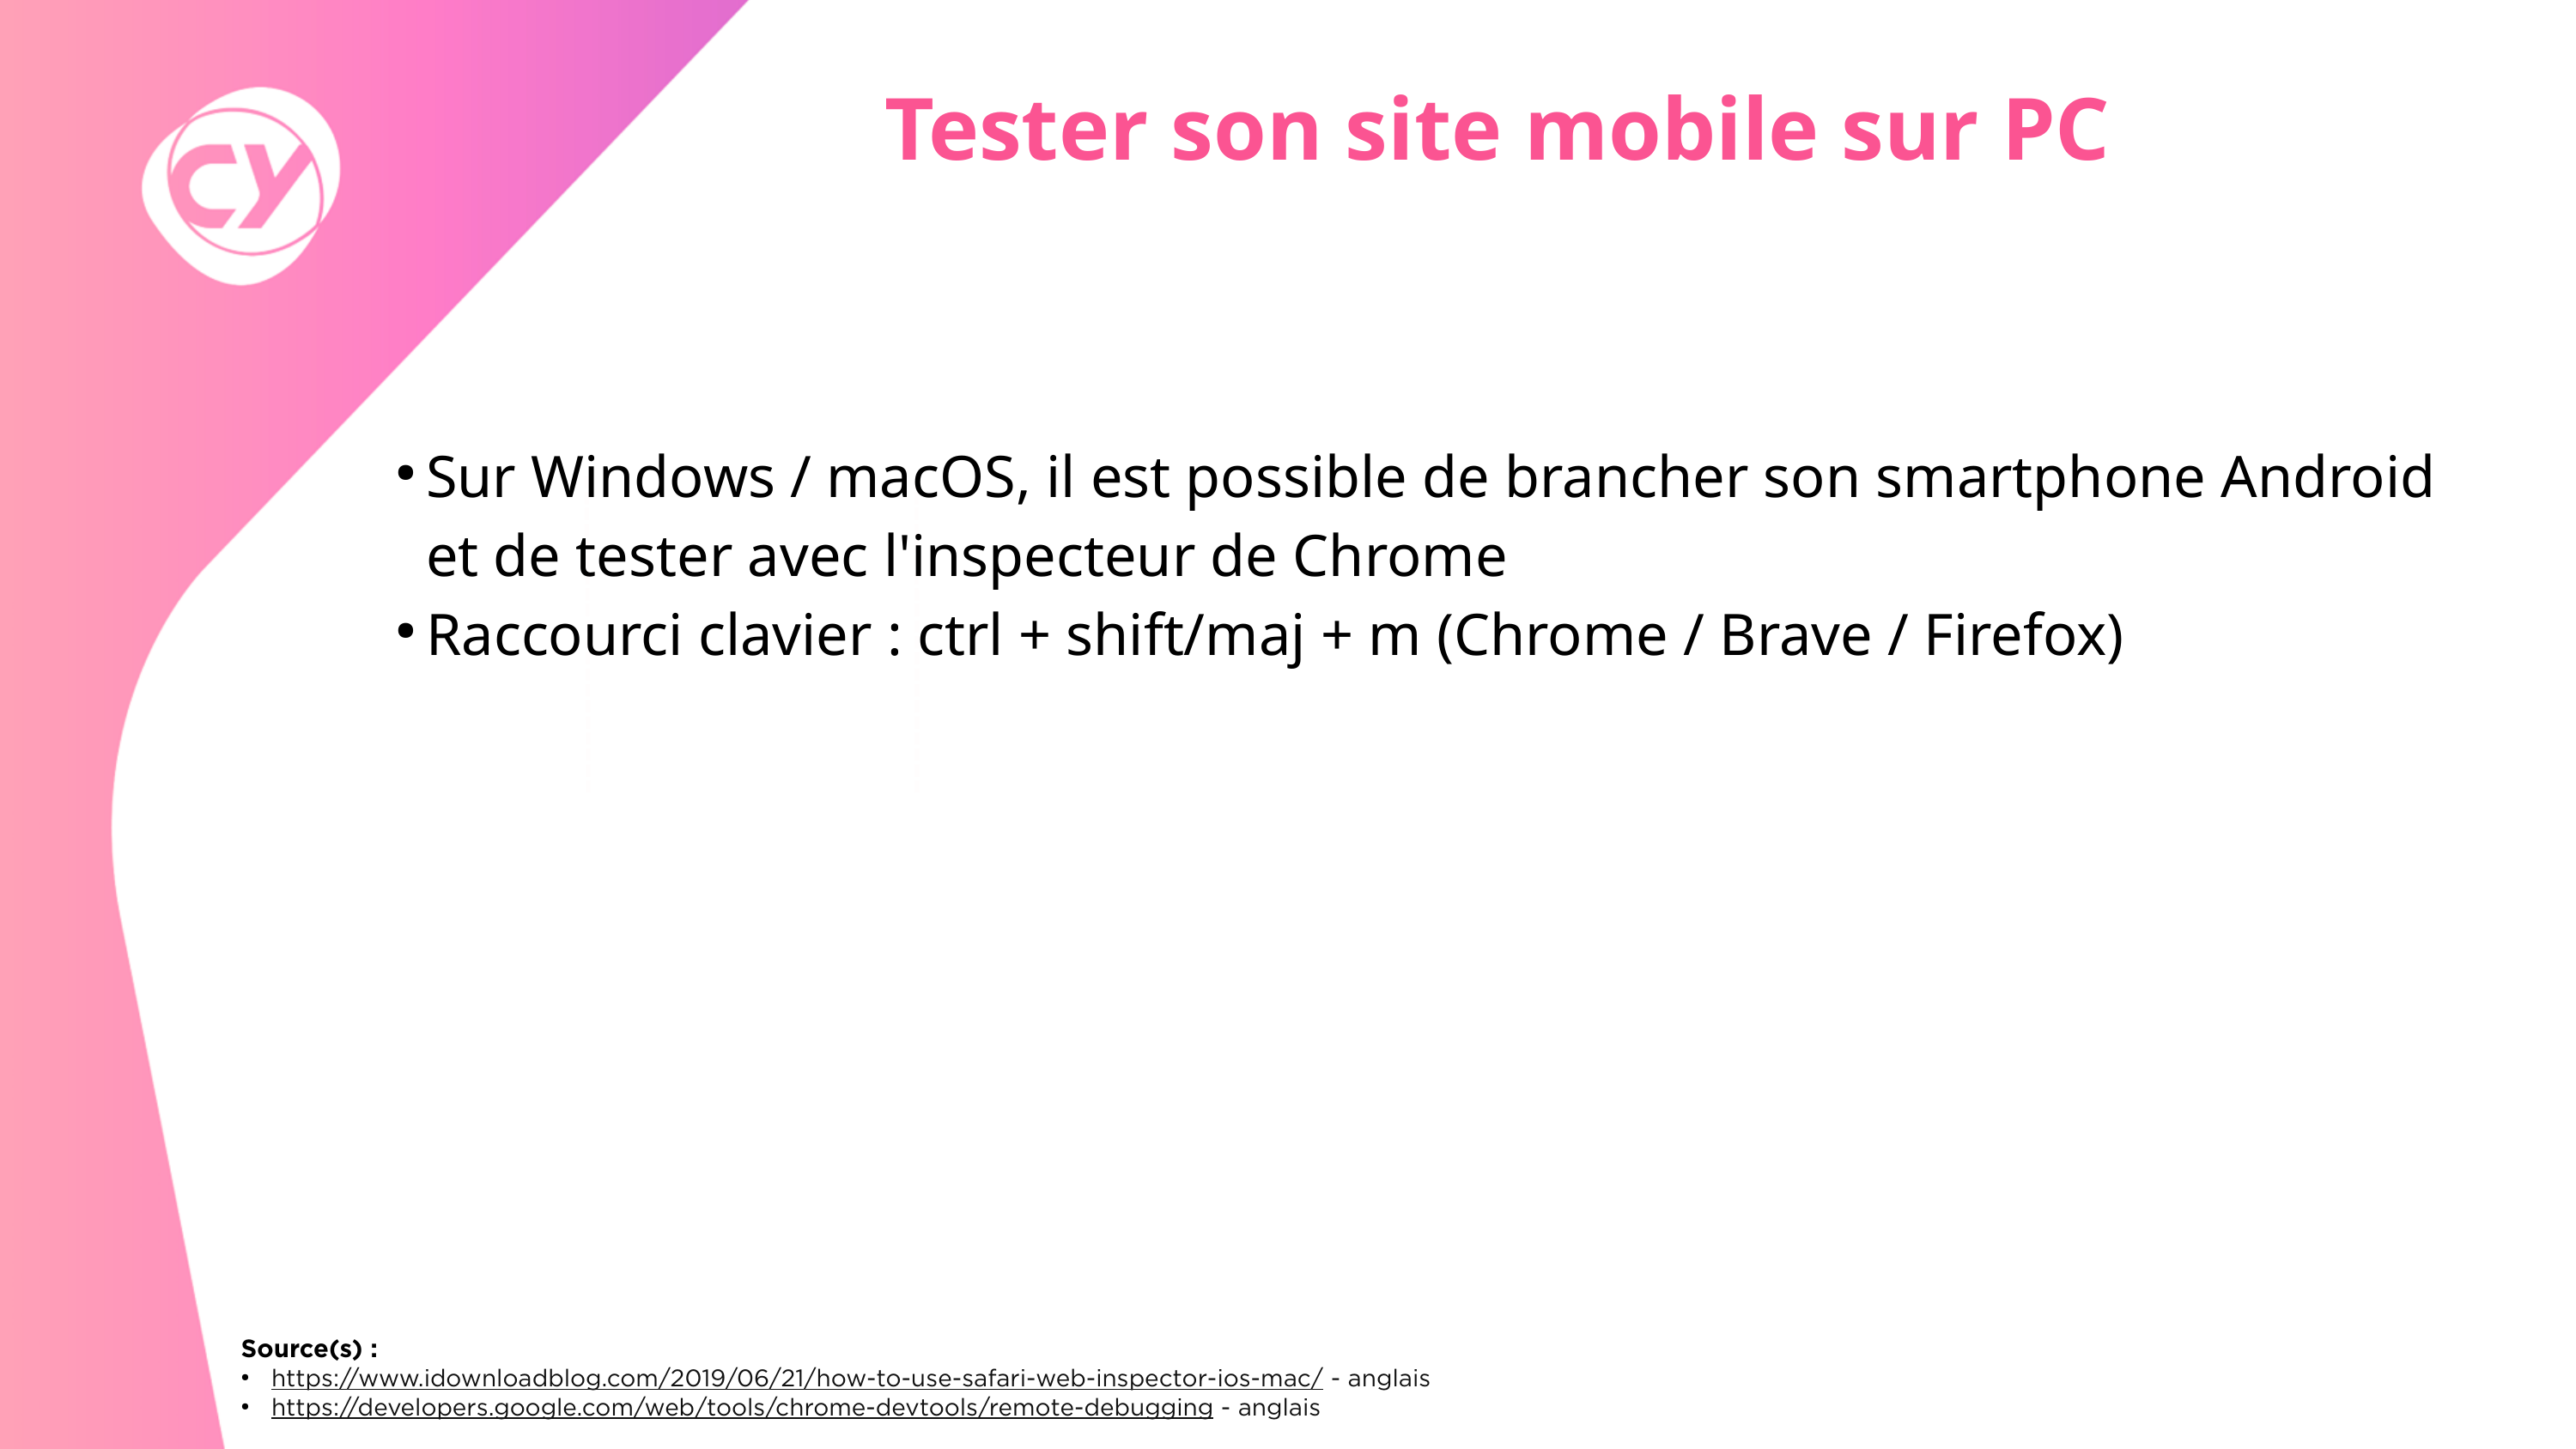

Tester son site mobile sur PC
Sur Windows / macOS, il est possible de brancher son smartphone Android et de tester avec l'inspecteur de Chrome
Raccourci clavier : ctrl + shift/maj + m (Chrome / Brave / Firefox)
Source(s) :
https://www.idownloadblog.com/2019/06/21/how-to-use-safari-web-inspector-ios-mac/ - anglais
https://developers.google.com/web/tools/chrome-devtools/remote-debugging - anglais